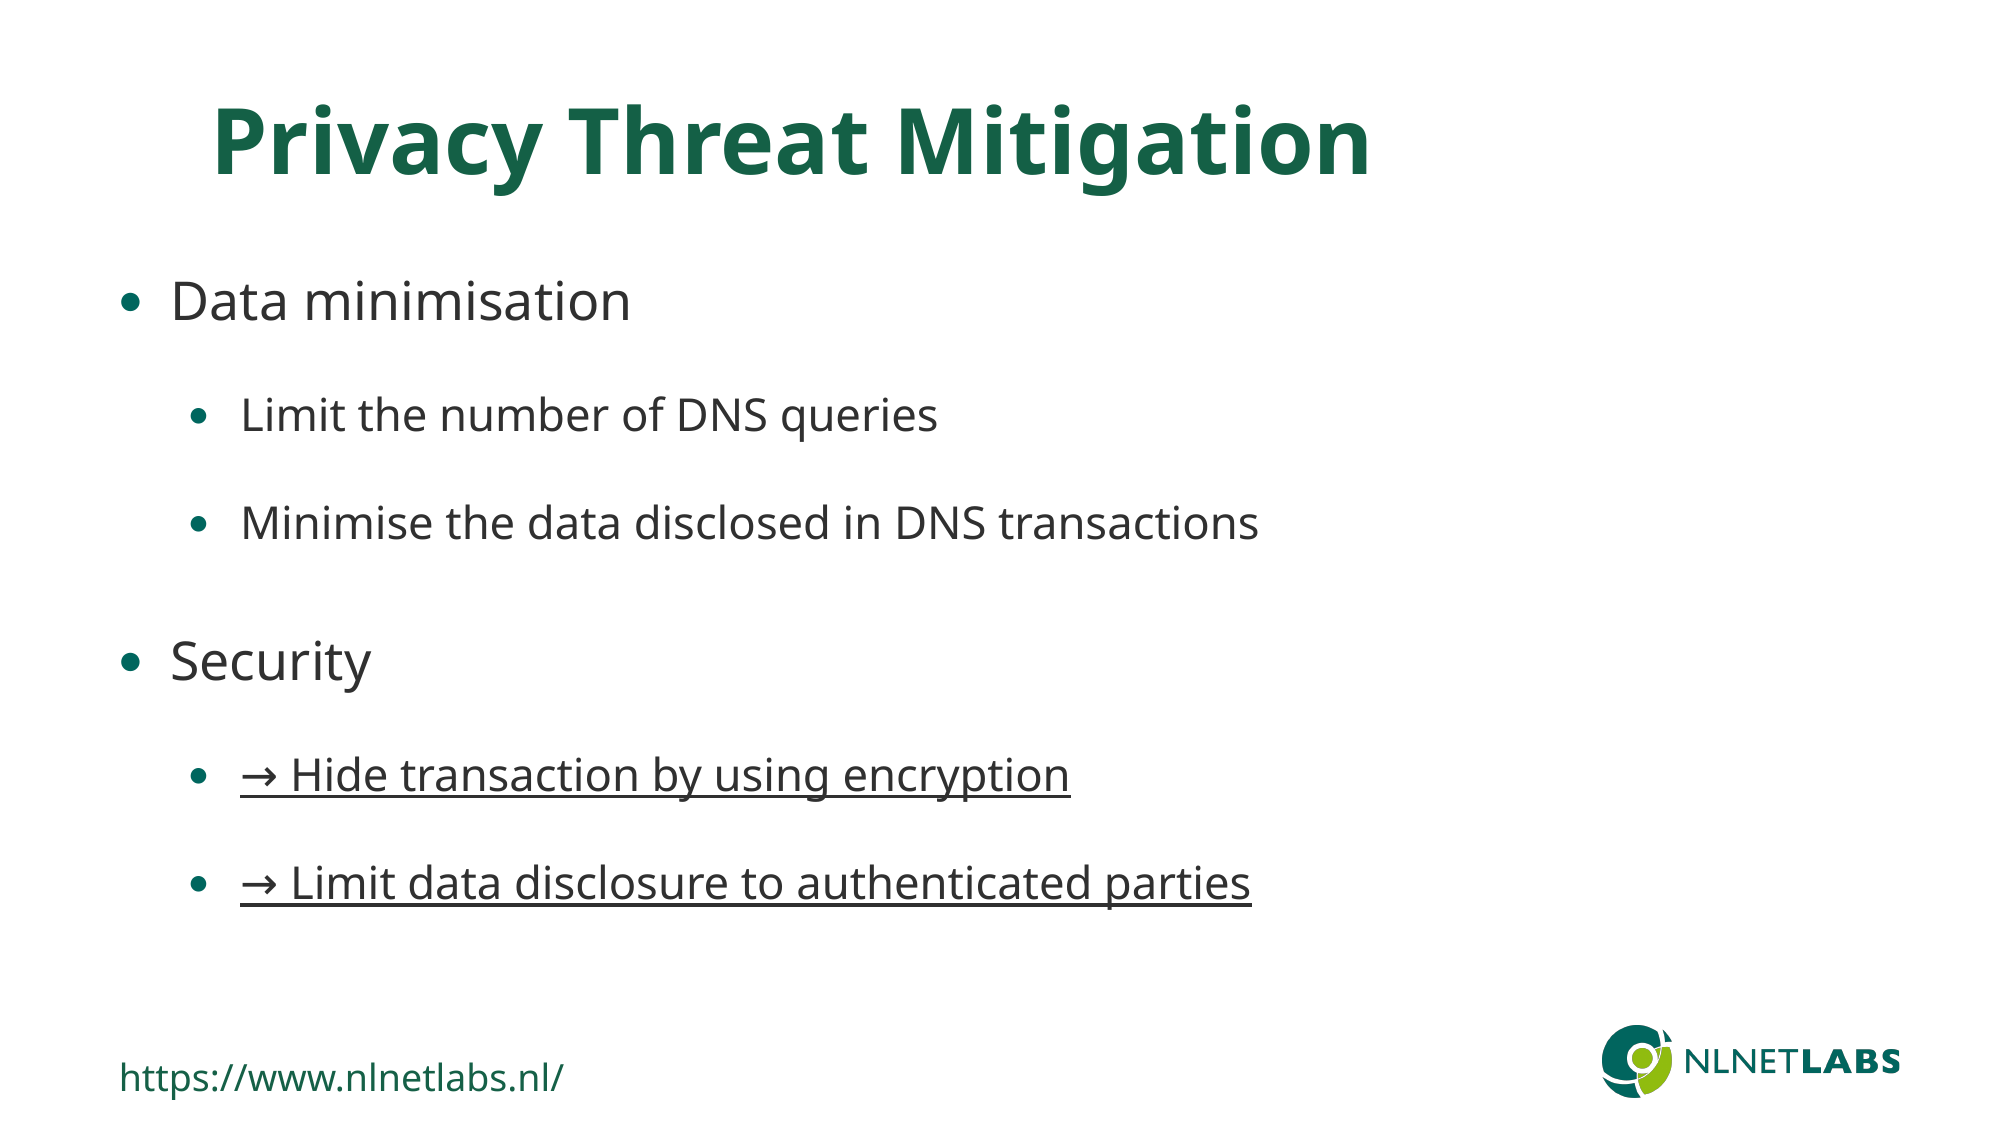

# Privacy Threat Mitigation
Data minimisation
Limit the number of DNS queries
Minimise the data disclosed in DNS transactions
Security
→ Hide transaction by using encryption
→ Limit data disclosure to authenticated parties